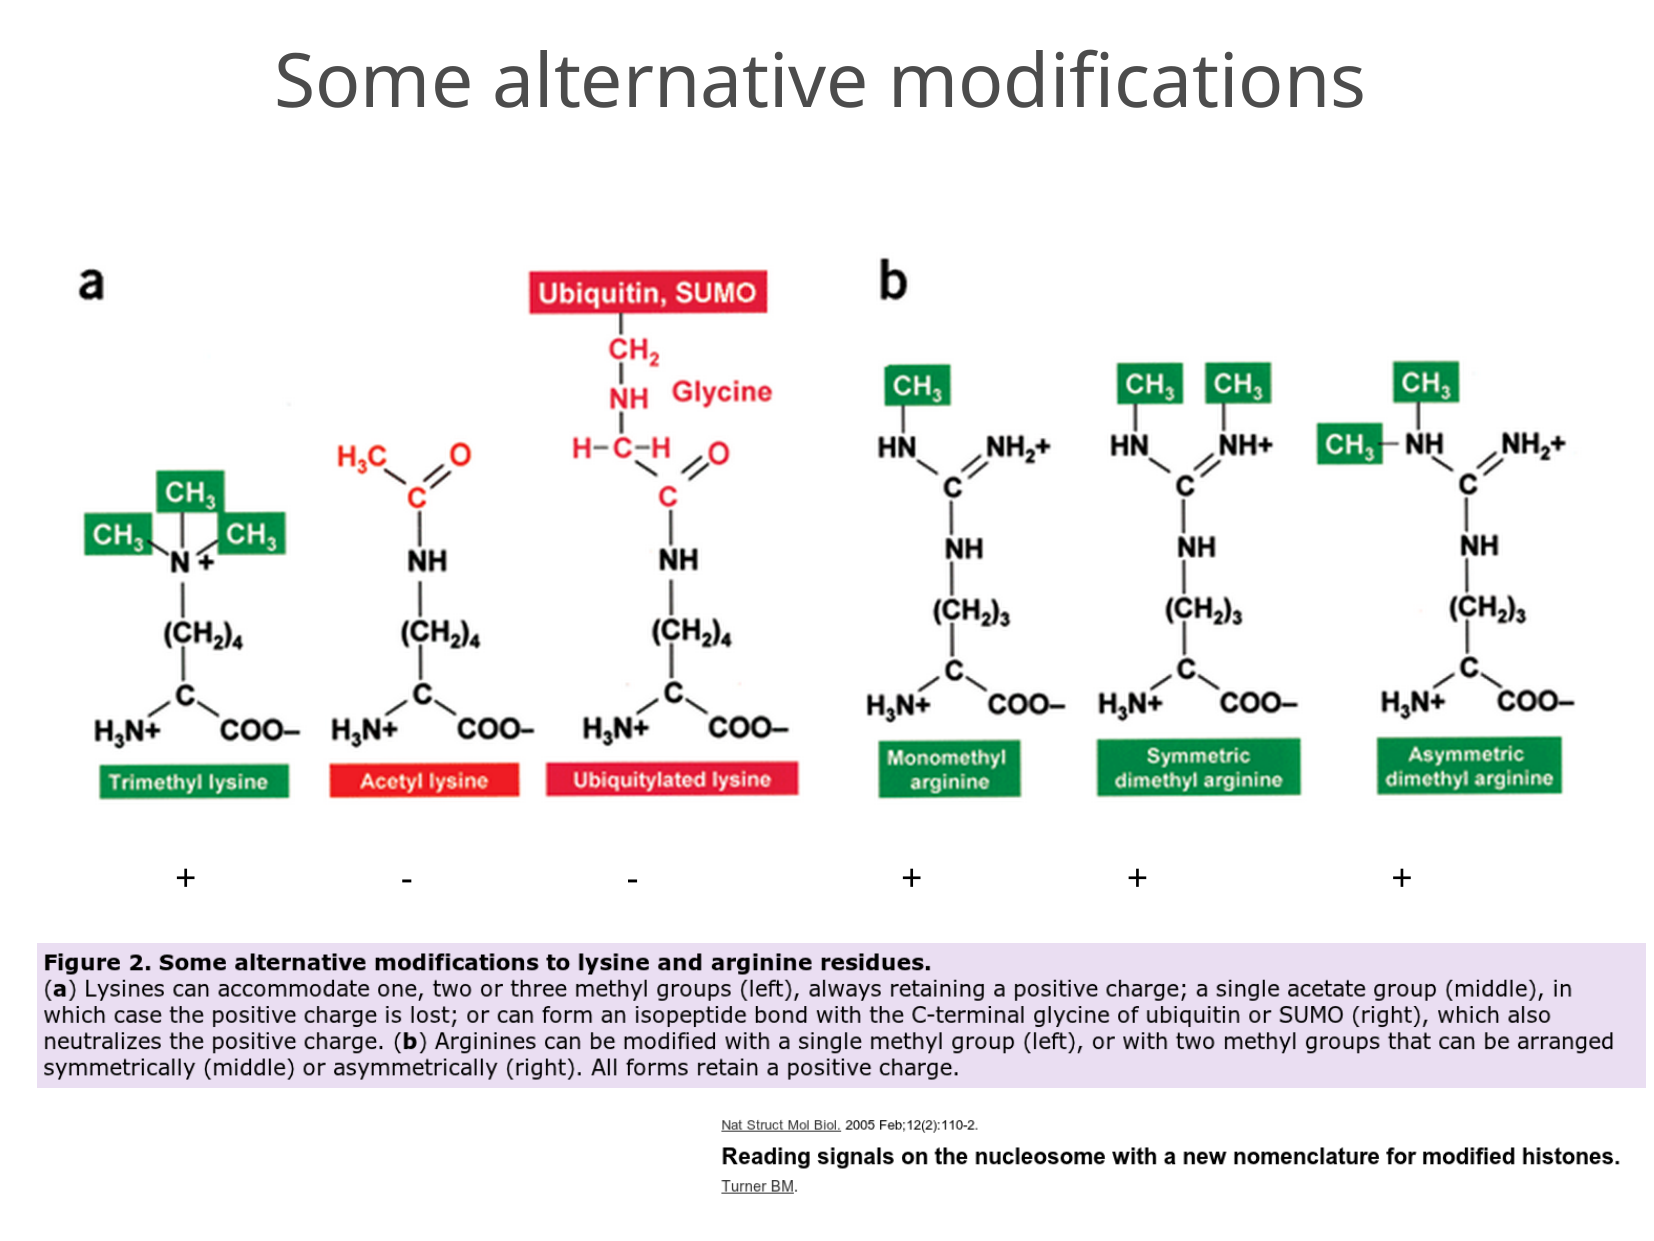

# Some alternative modifications
+ - - + + +